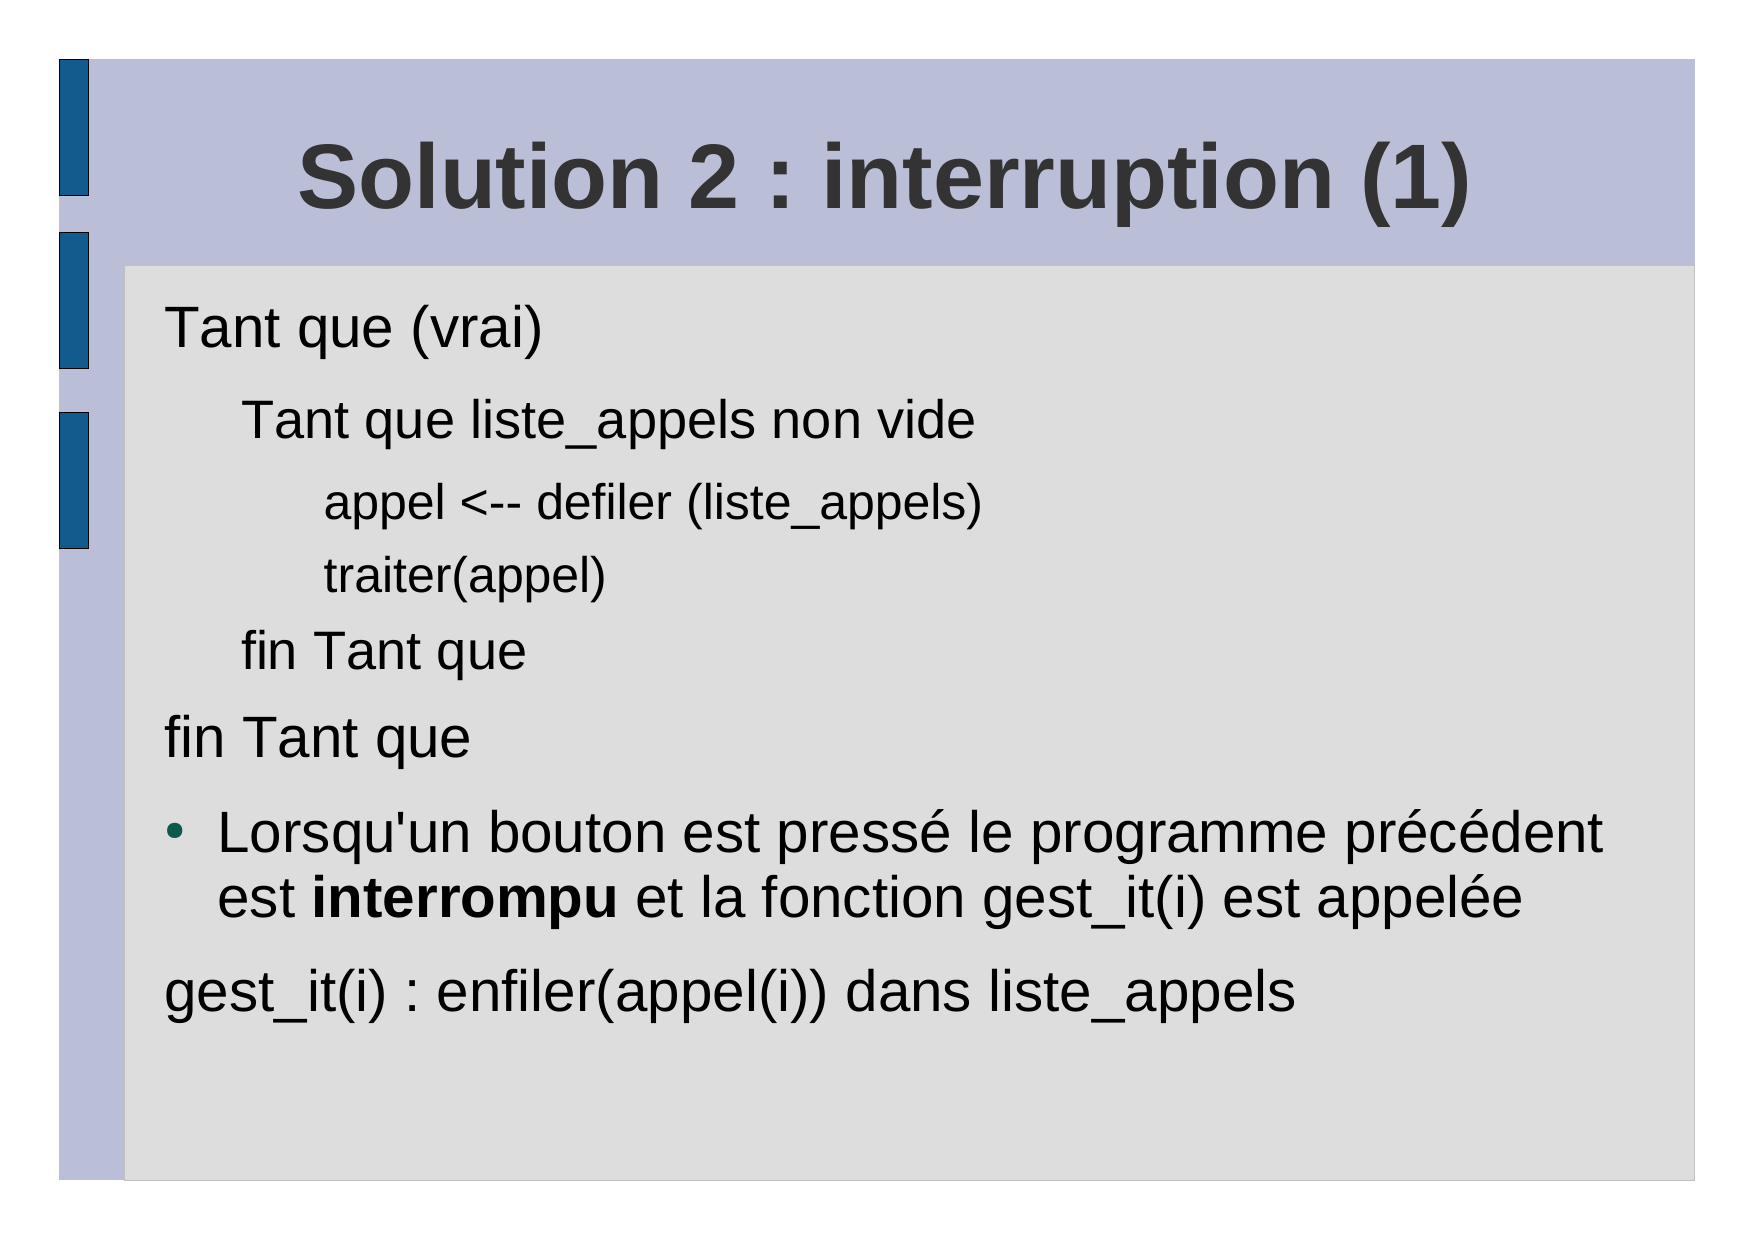

# Solution 2 : interruption (1)
Tant que (vrai)
Tant que liste_appels non vide
appel <-- defiler (liste_appels)
traiter(appel)
fin Tant que
fin Tant que
Lorsqu'un bouton est pressé le programme précédent est interrompu et la fonction gest_it(i) est appelée
gest_it(i) : enfiler(appel(i)) dans liste_appels